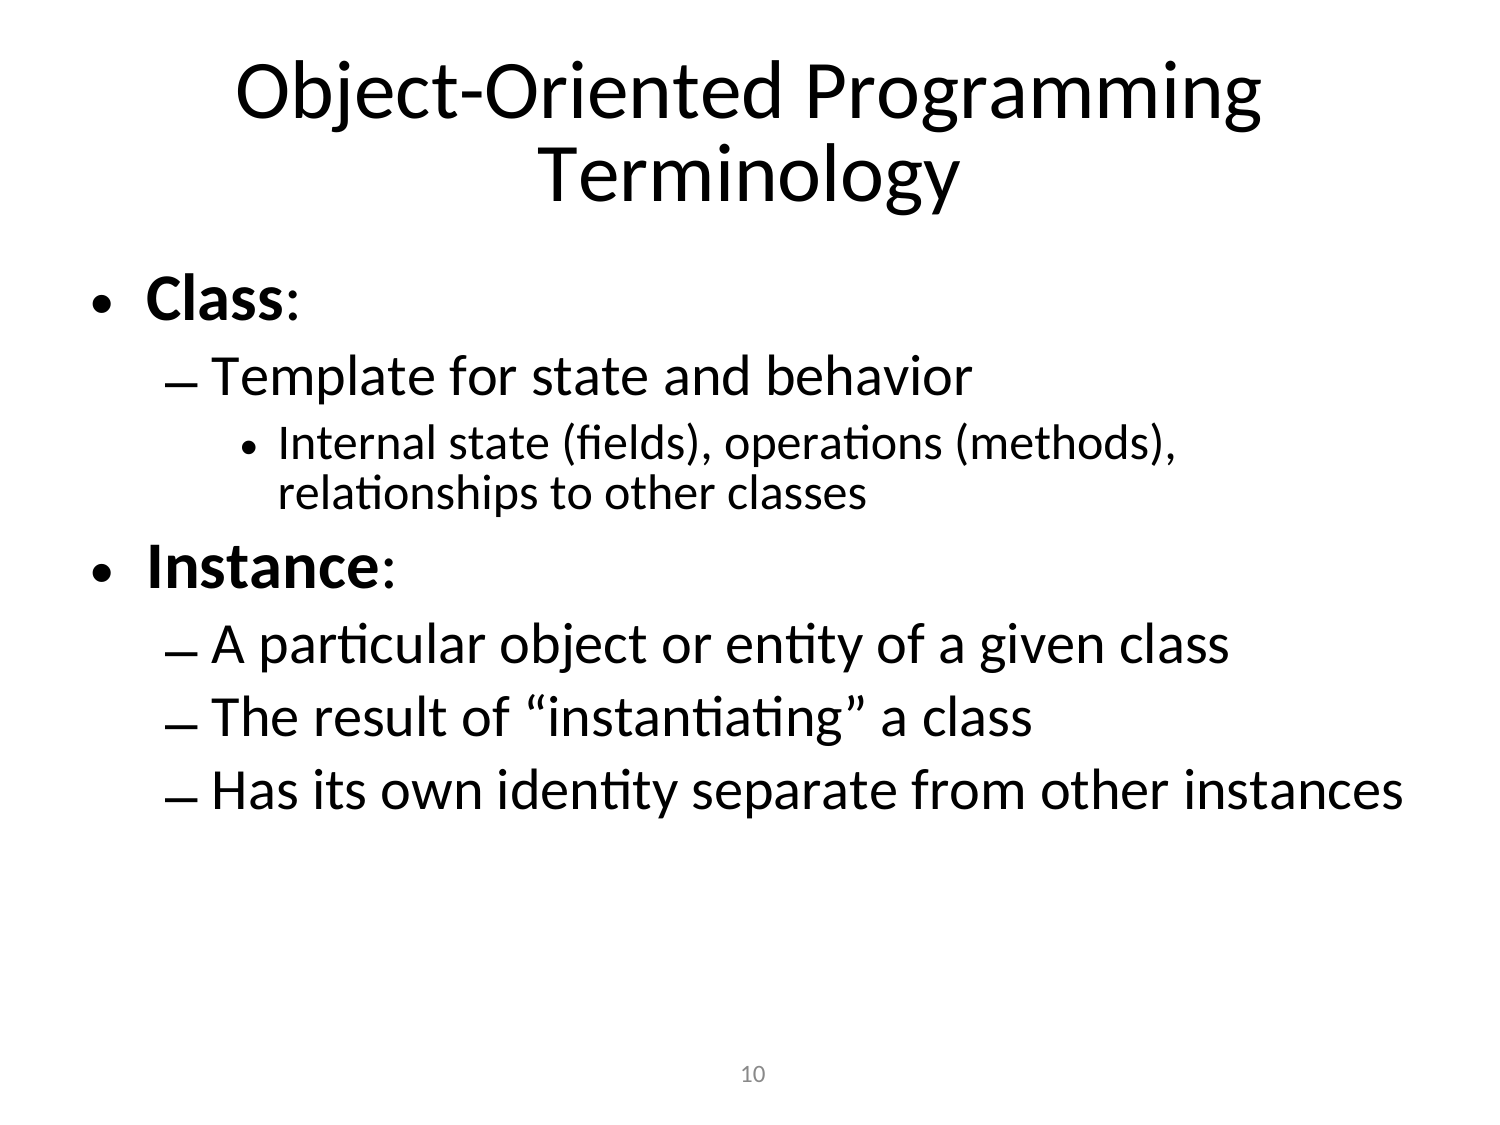

# Object-Oriented Programming Terminology
Class:
Template for state and behavior
Internal state (fields), operations (methods), relationships to other classes
Instance:
A particular object or entity of a given class
The result of “instantiating” a class
Has its own identity separate from other instances